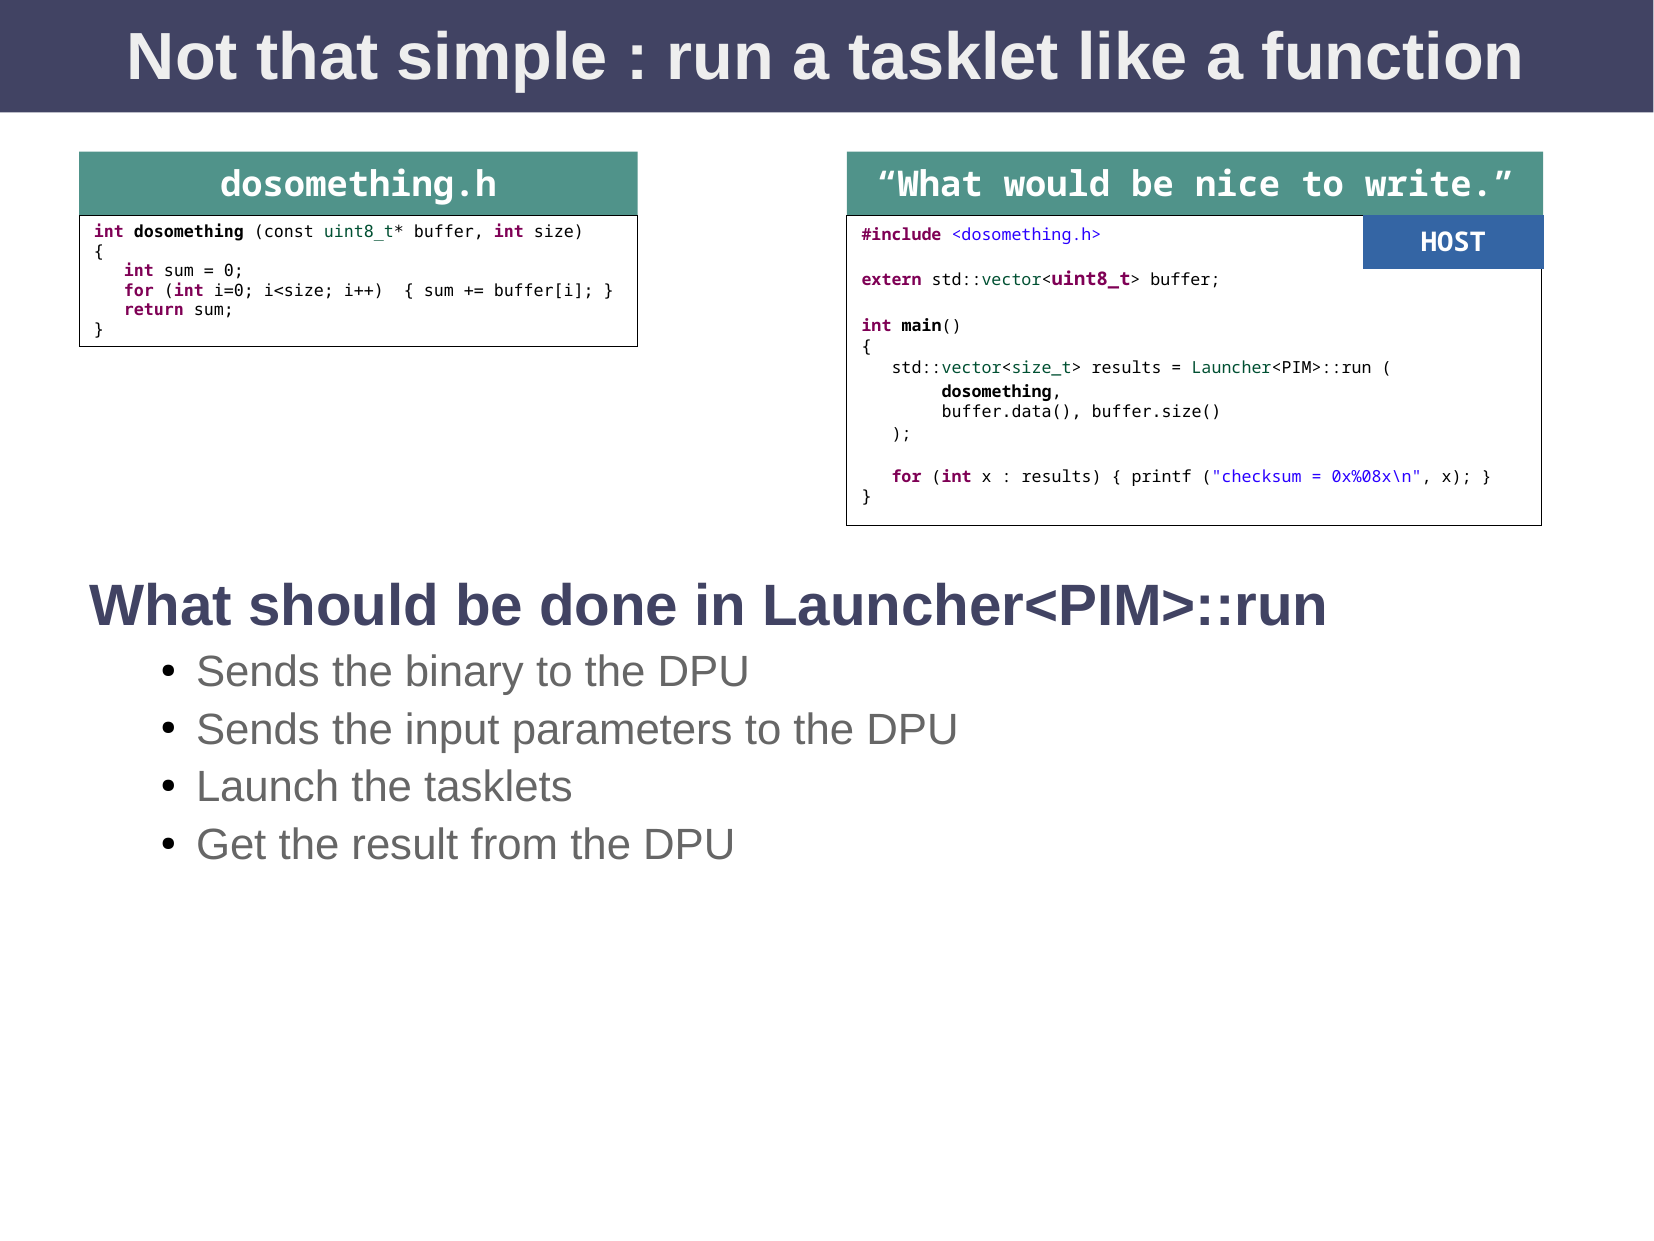

Not that simple : run a tasklet like a function
dosomething.h
“What would be nice to write.”
int dosomething (const uint8_t* buffer, int size)
{
 int sum = 0;
 for (int i=0; i<size; i++) { sum += buffer[i]; }
 return sum;
}
#include <dosomething.h>
extern std::vector<uint8_t> buffer;
int main()
{
 std::vector<size_t> results = Launcher<PIM>::run (
 dosomething,
 buffer.data(), buffer.size()
 );
 for (int x : results) { printf ("checksum = 0x%08x\n", x); }
}
HOST
What should be done in Launcher<PIM>::run
Sends the binary to the DPU
Sends the input parameters to the DPU
Launch the tasklets
Get the result from the DPU